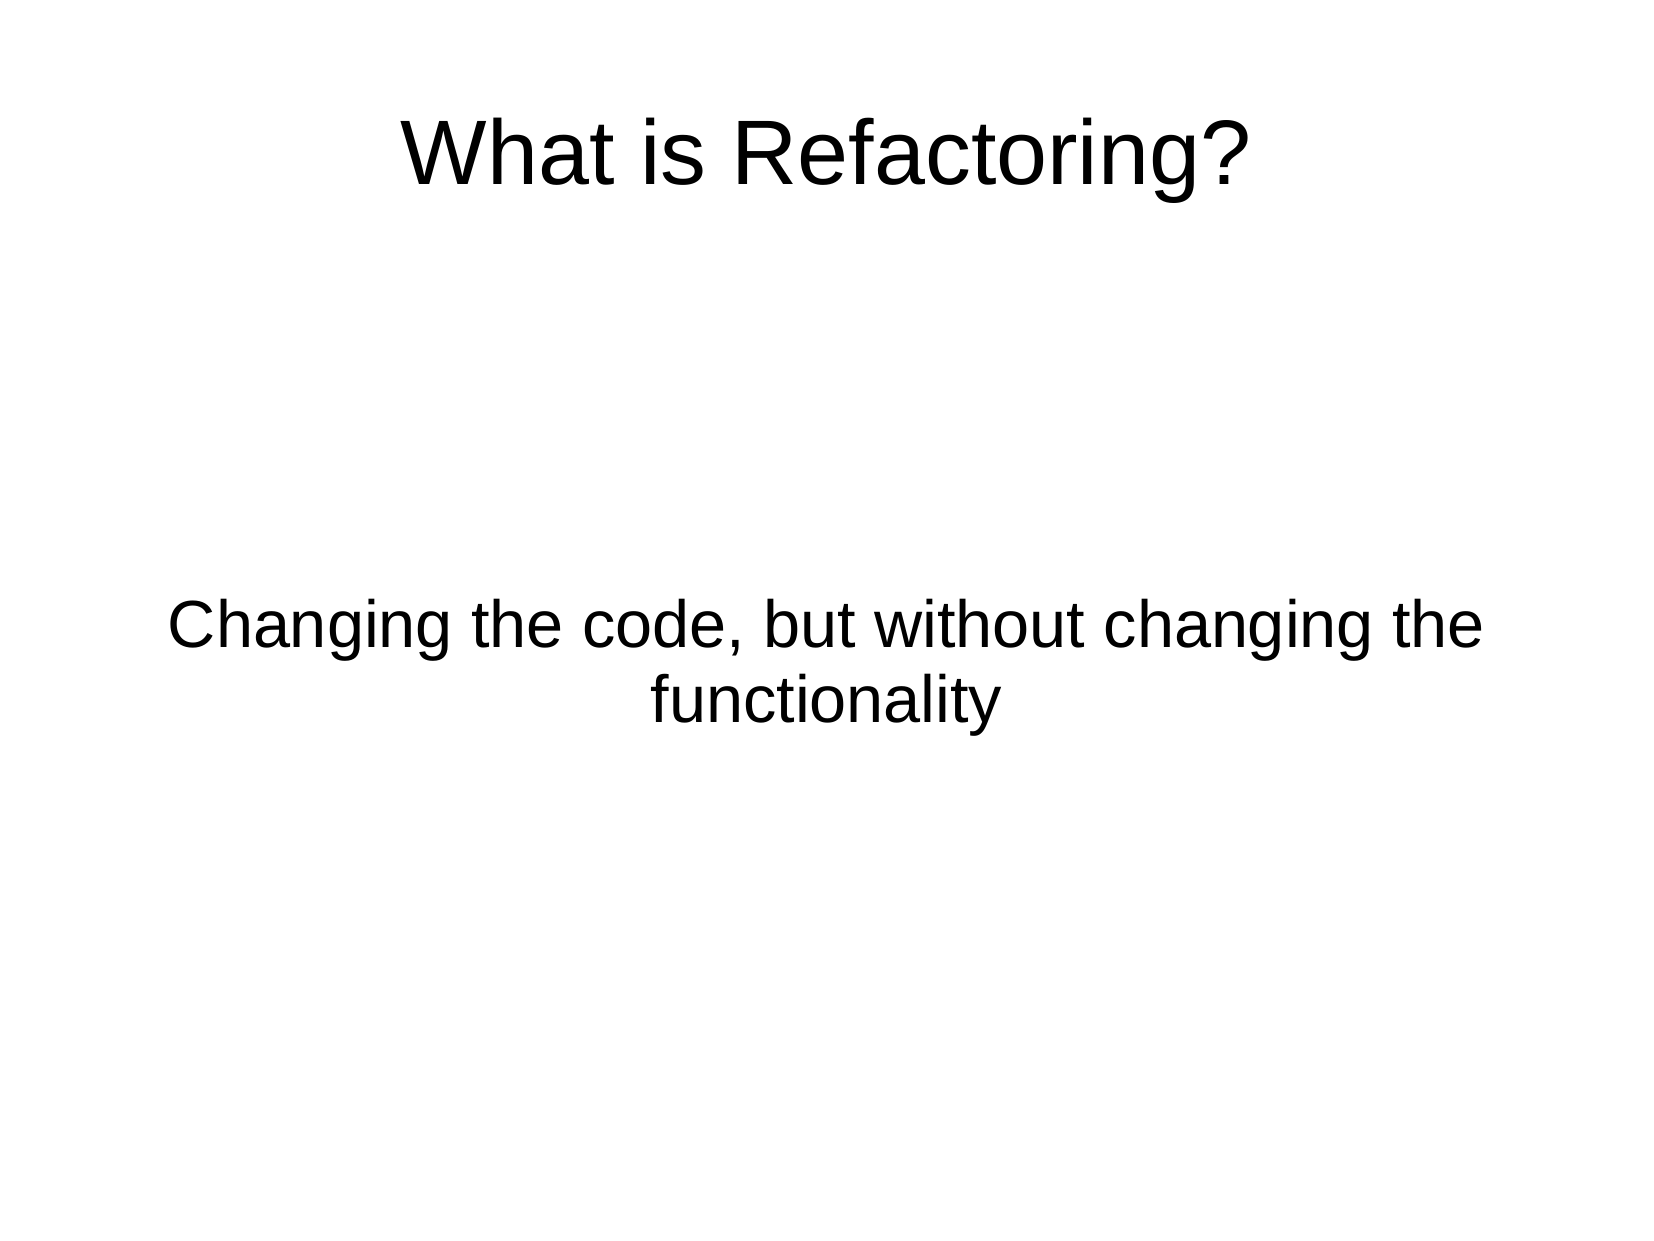

# What is Refactoring?
Changing the code, but without changing the functionality